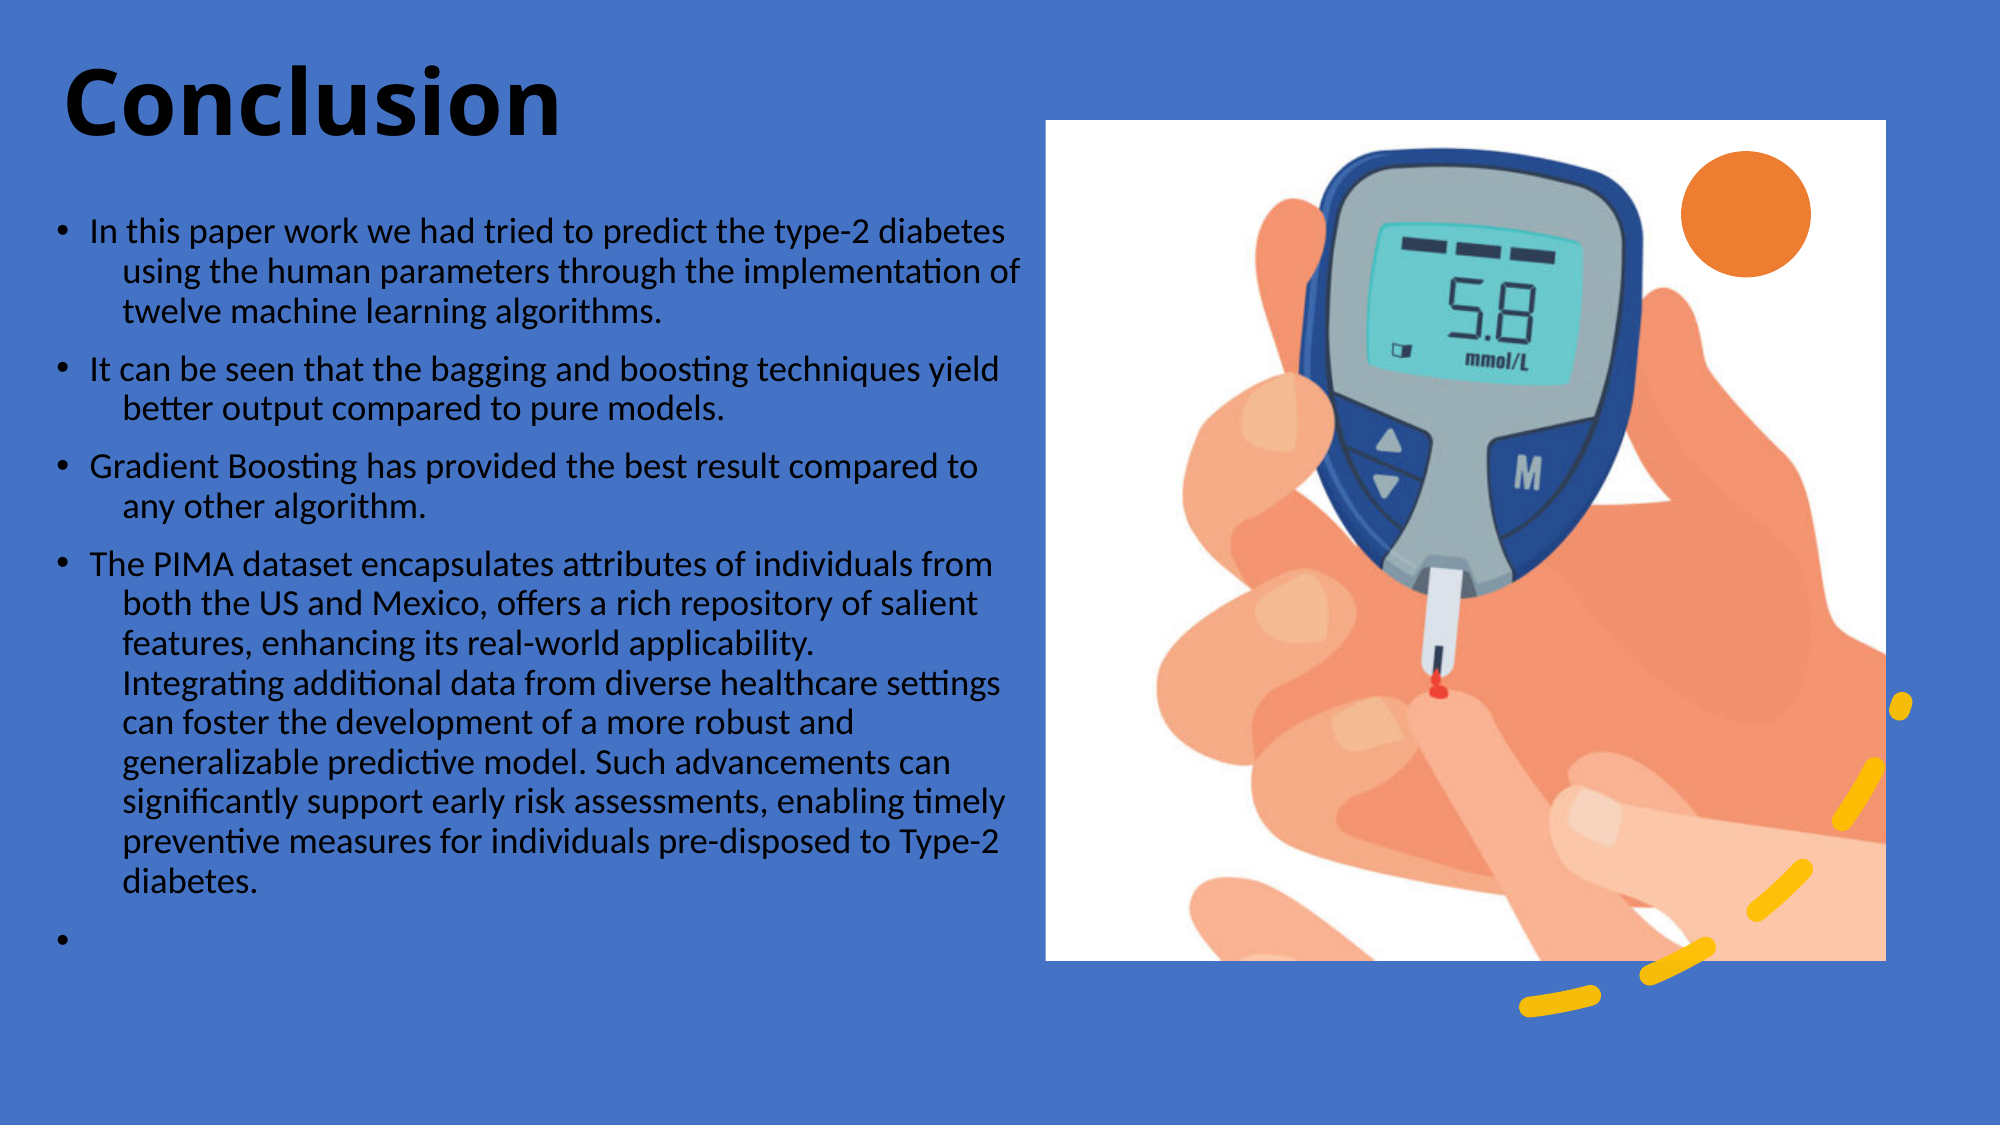

# Conclusion
In this paper work we had tried to predict the type-2 diabetes using the human parameters through the implementation of twelve machine learning algorithms.
It can be seen that the bagging and boosting techniques yield better output compared to pure models.
Gradient Boosting has provided the best result compared to any other algorithm.
The PIMA dataset encapsulates attributes of individuals from both the US and Mexico, offers a rich repository of salient features, enhancing its real-world applicability. Integrating additional data from diverse healthcare settings can foster the development of a more robust and generalizable predictive model. Such advancements can significantly support early risk assessments, enabling timely preventive measures for individuals pre-disposed to Type-2 diabetes.